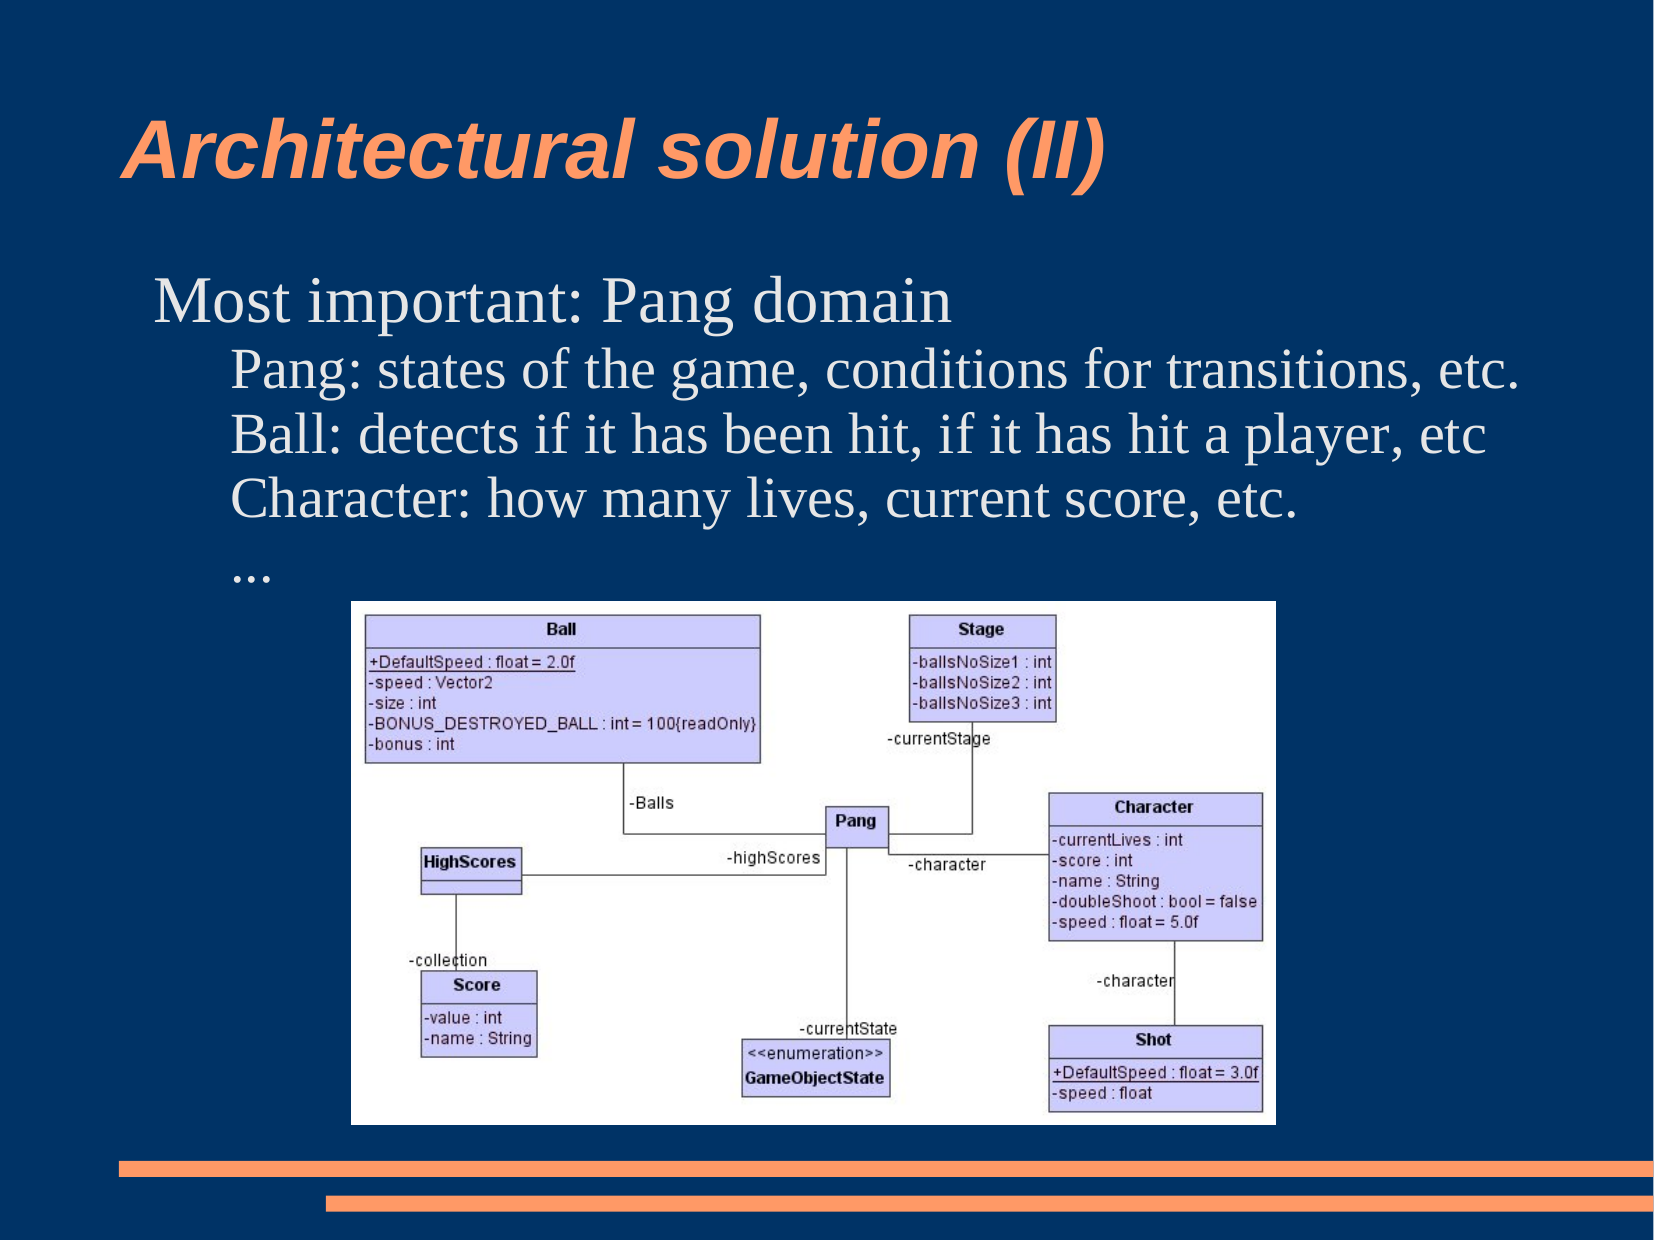

# Architectural solution (II)
Most important: Pang domain
Pang: states of the game, conditions for transitions, etc.
Ball: detects if it has been hit, if it has hit a player, etc
Character: how many lives, current score, etc.
...